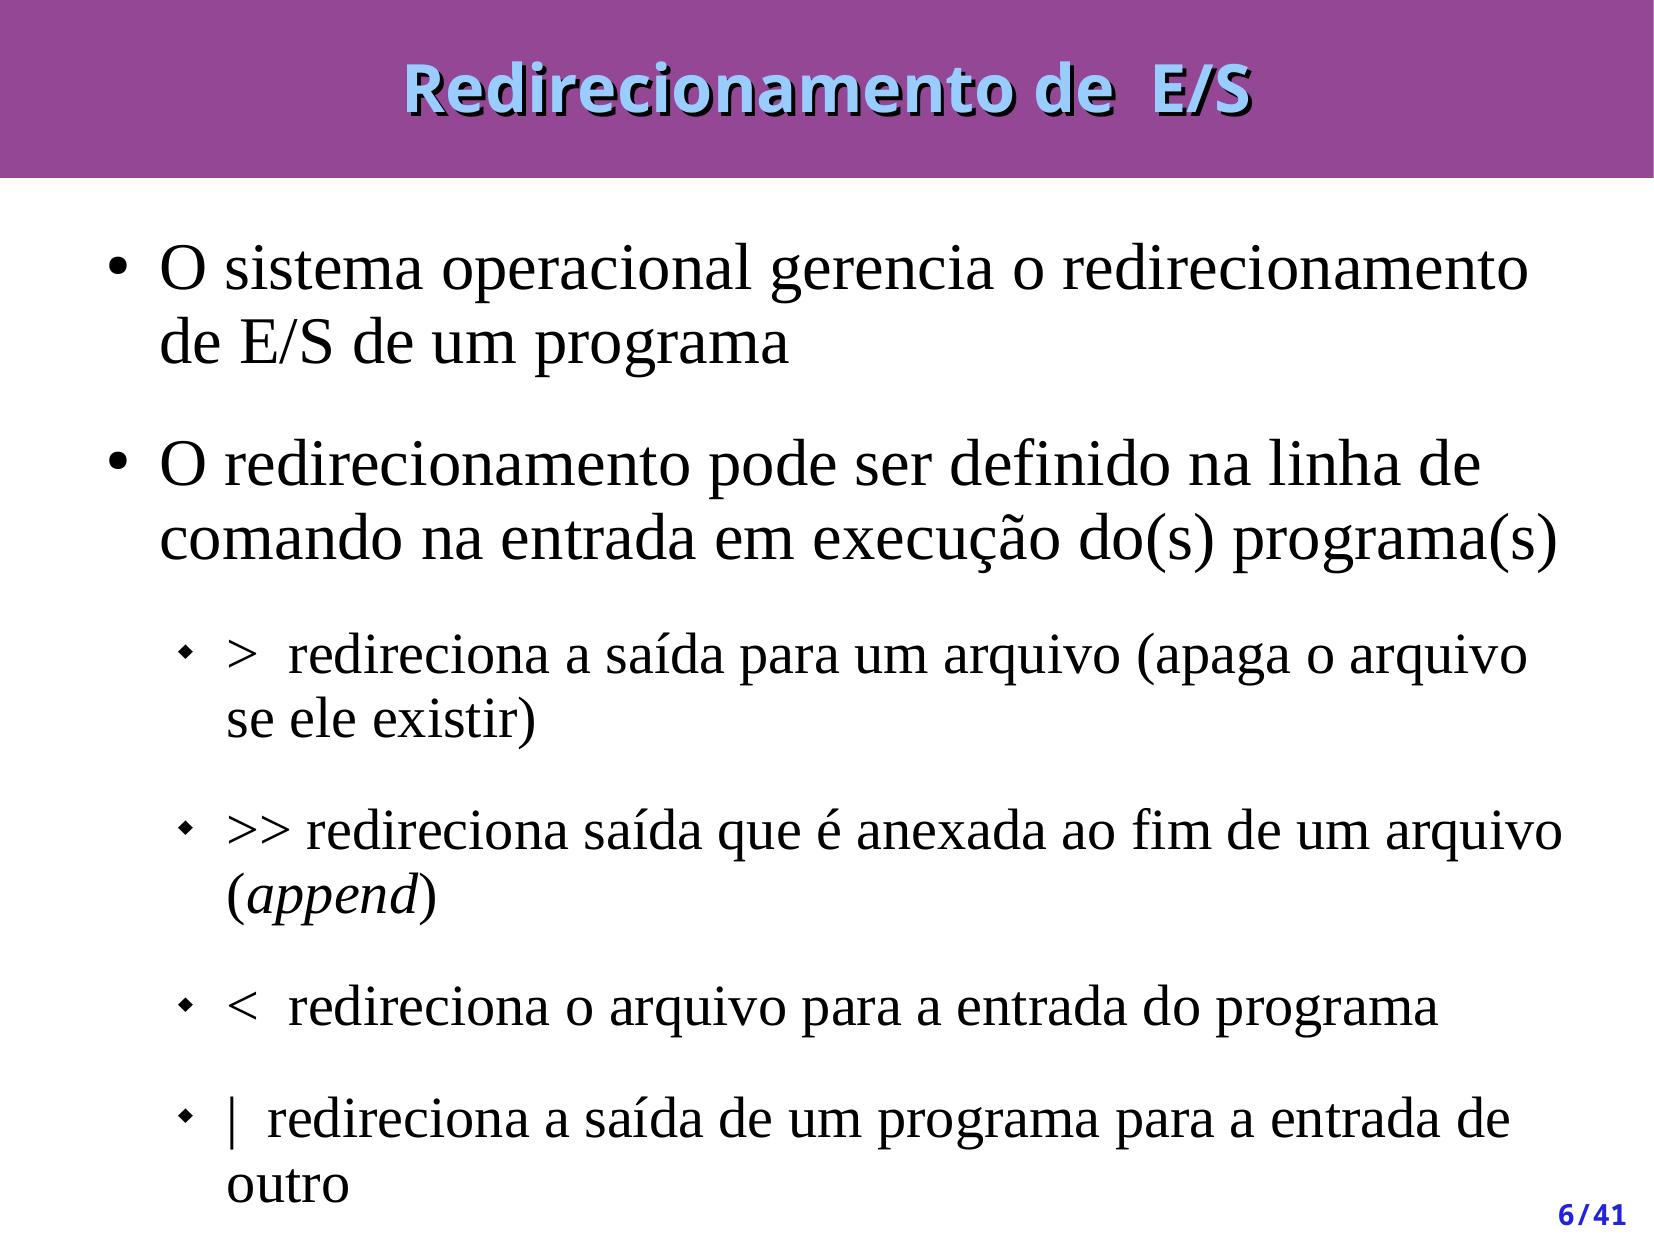

# Redirecionamento de E/S
O sistema operacional gerencia o redirecionamento de E/S de um programa
O redirecionamento pode ser definido na linha de comando na entrada em execução do(s) programa(s)
> redireciona a saída para um arquivo (apaga o arquivo se ele existir)
>> redireciona saída que é anexada ao fim de um arquivo (append)
< redireciona o arquivo para a entrada do programa
| redireciona a saída de um programa para a entrada de outro
6